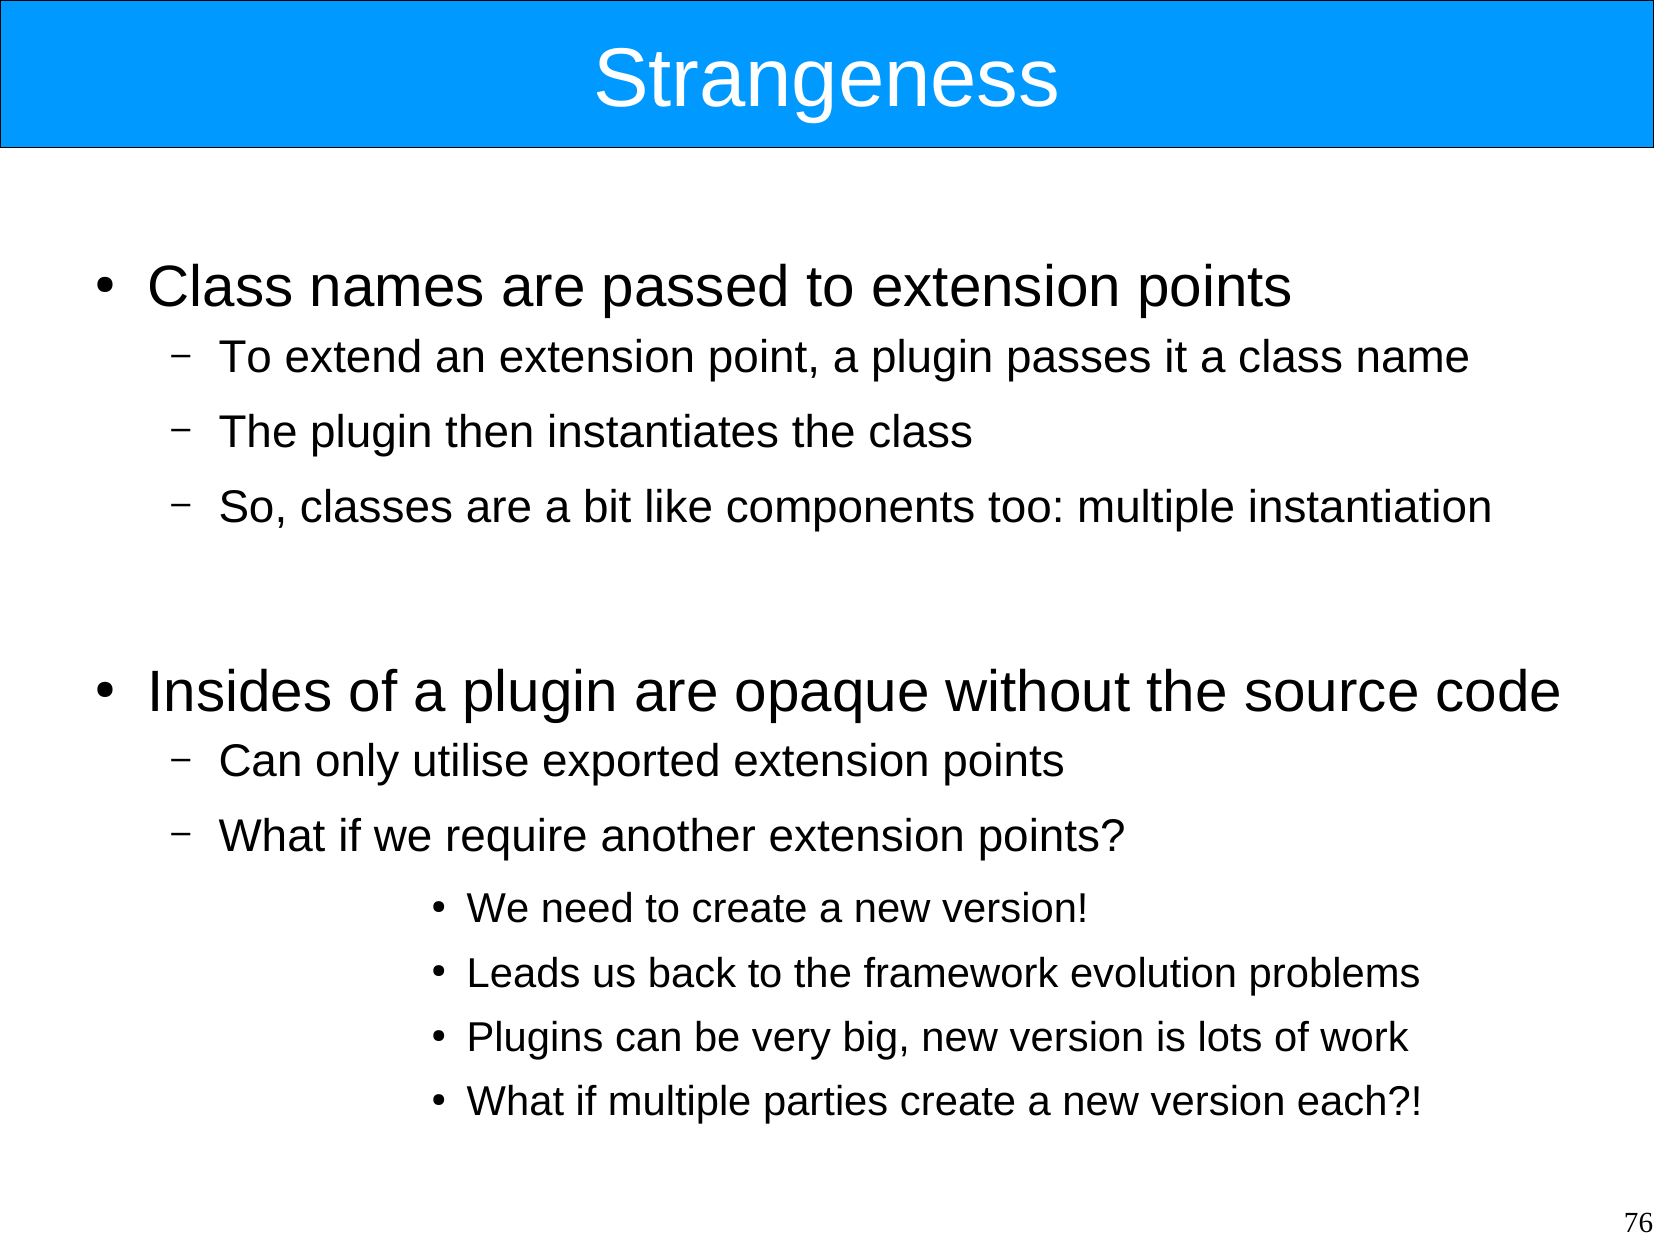

# Strangeness
Class names are passed to extension points
To extend an extension point, a plugin passes it a class name
The plugin then instantiates the class
So, classes are a bit like components too: multiple instantiation
Insides of a plugin are opaque without the source code
Can only utilise exported extension points
What if we require another extension points?
We need to create a new version!
Leads us back to the framework evolution problems
Plugins can be very big, new version is lots of work
What if multiple parties create a new version each?!
76